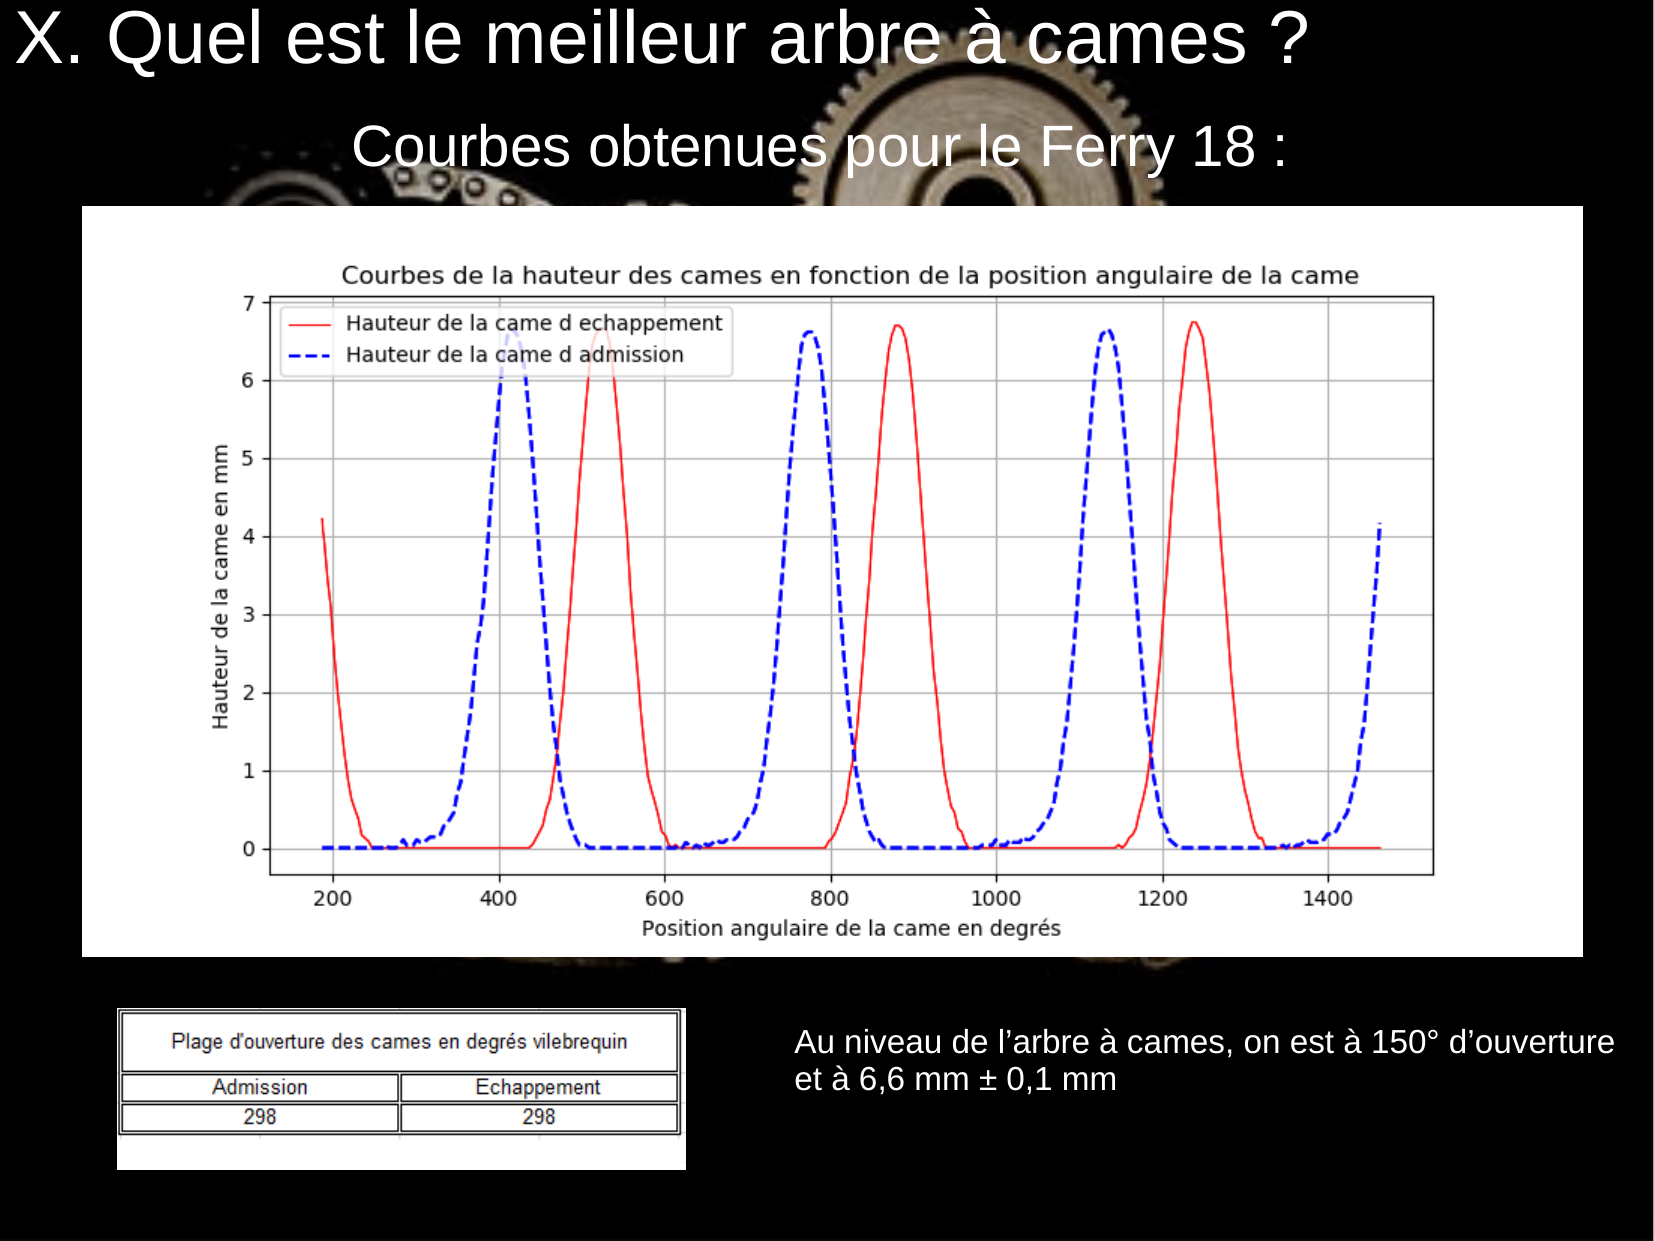

X. Quel est le meilleur arbre à cames ?
Courbes obtenues pour le Ferry 18 :
Au niveau de l’arbre à cames, on est à 150° d’ouverture et à 6,6 mm ± 0,1 mm